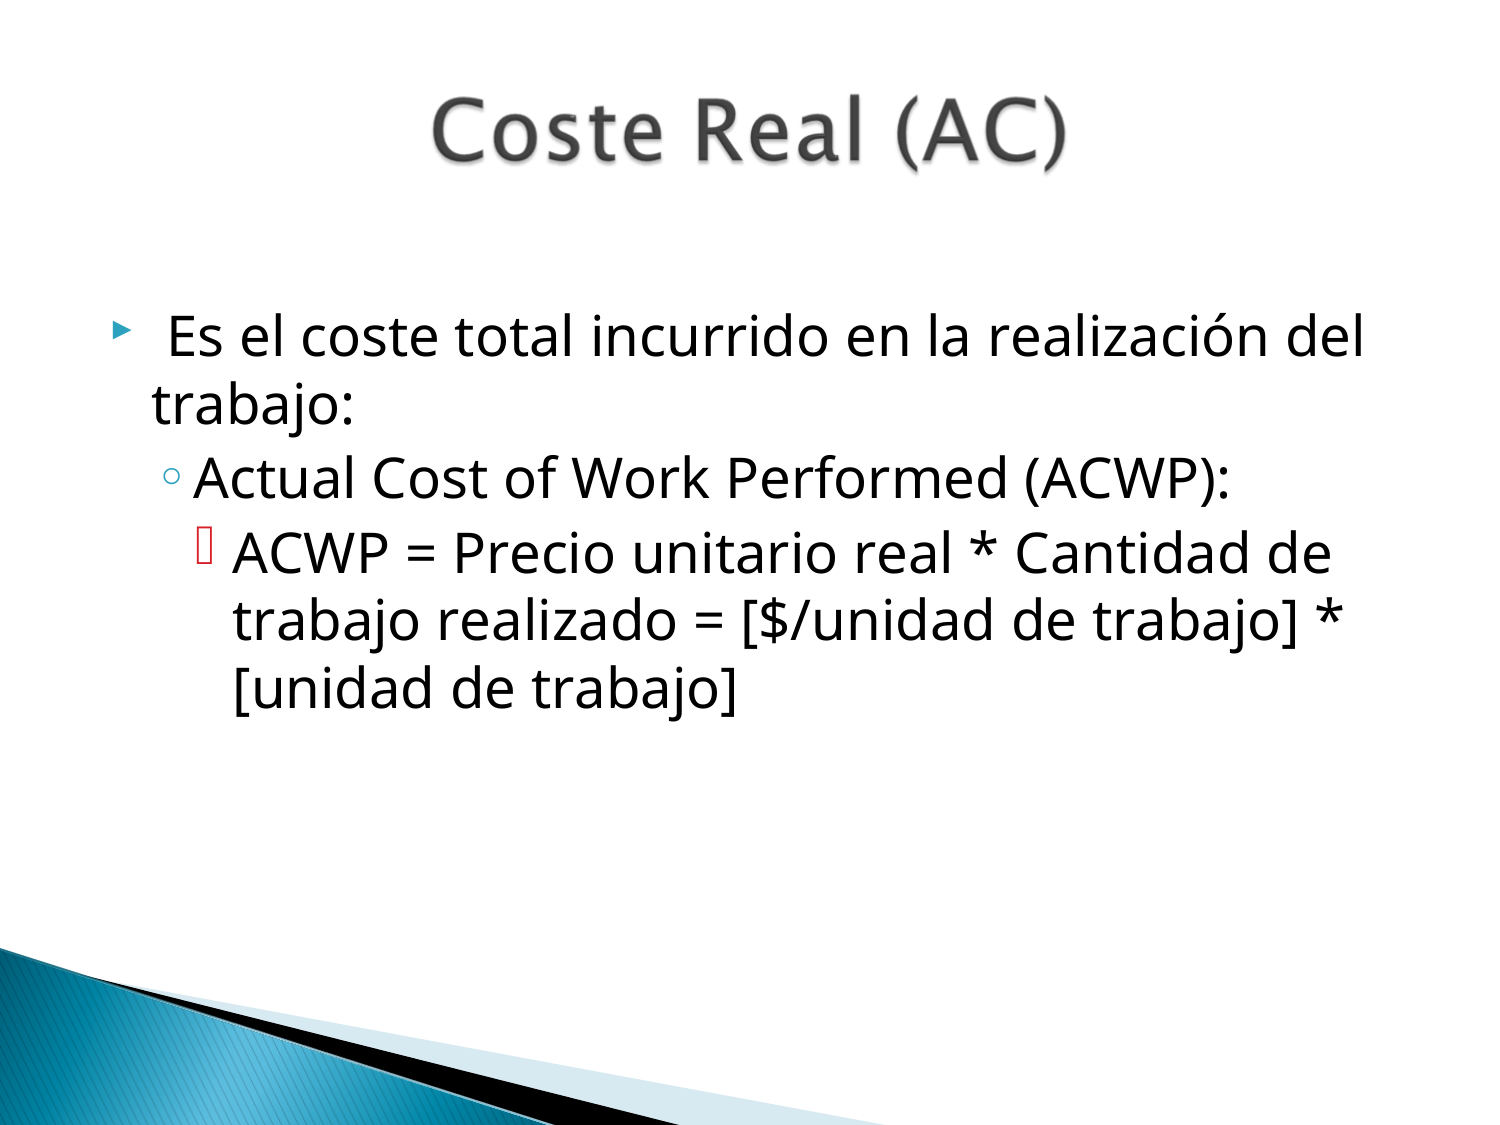

# Es el coste total incurrido en la realización del trabajo:
Actual Cost of Work Performed (ACWP):
ACWP = Precio unitario real * Cantidad de trabajo realizado = [$/unidad de trabajo] * [unidad de trabajo]